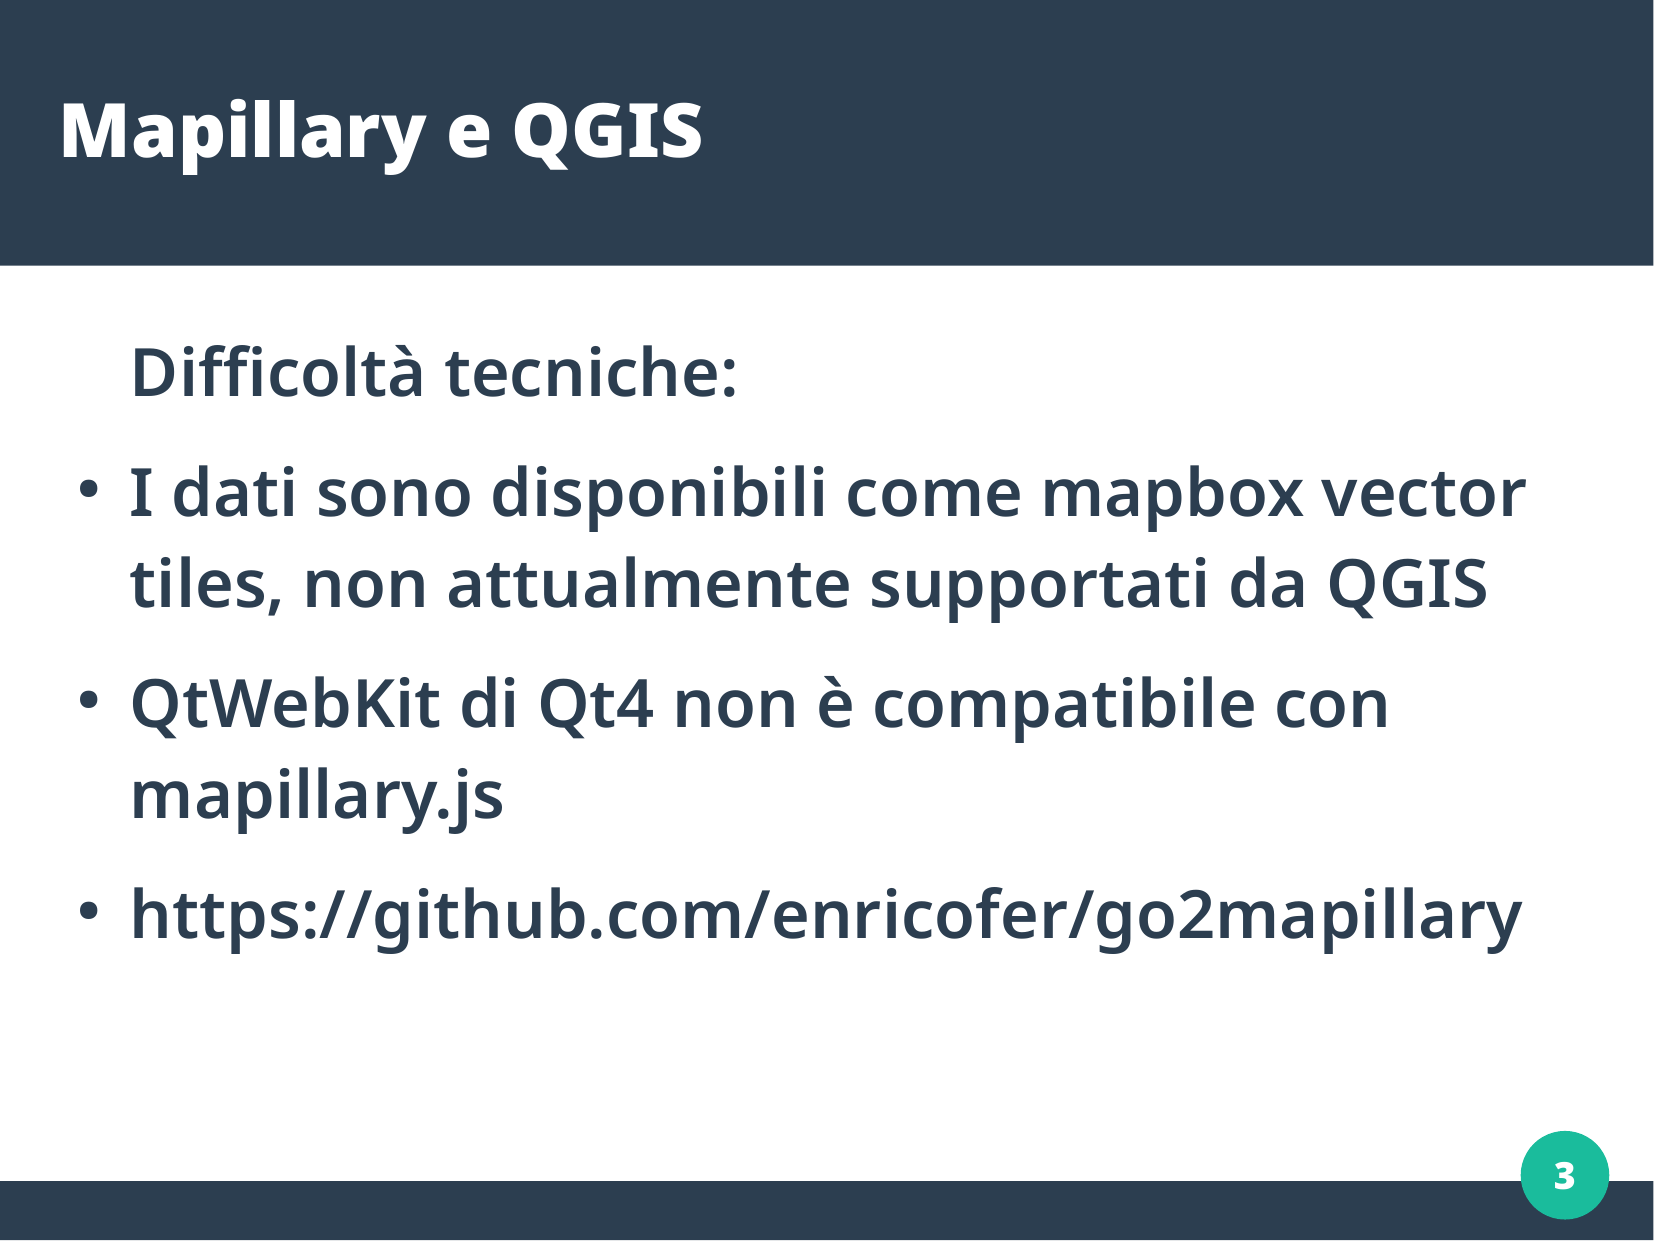

# Mapillary e QGIS
Difficoltà tecniche:
I dati sono disponibili come mapbox vector tiles, non attualmente supportati da QGIS
QtWebKit di Qt4 non è compatibile con mapillary.js
https://github.com/enricofer/go2mapillary